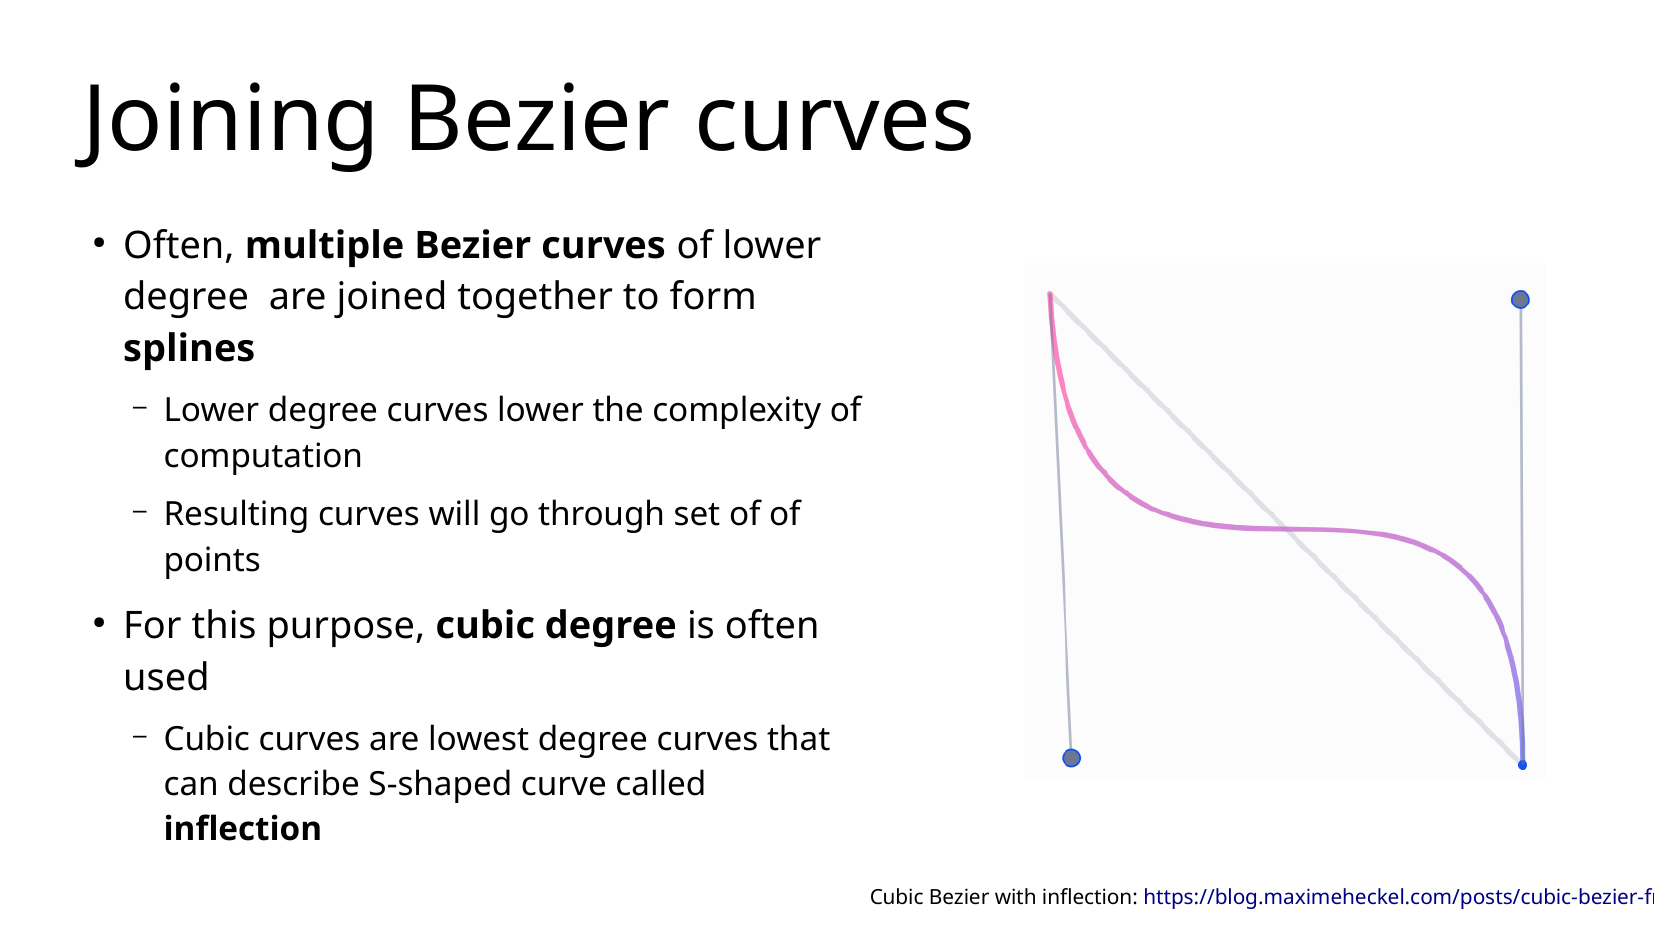

# Joining Bezier curves
Often, multiple Bezier curves of lower degree are joined together to form splines
Lower degree curves lower the complexity of computation
Resulting curves will go through set of of points
For this purpose, cubic degree is often used
Cubic curves are lowest degree curves that can describe S-shaped curve called inflection
Cubic Bezier with inflection: https://blog.maximeheckel.com/posts/cubic-bezier-from-math-to-motion/